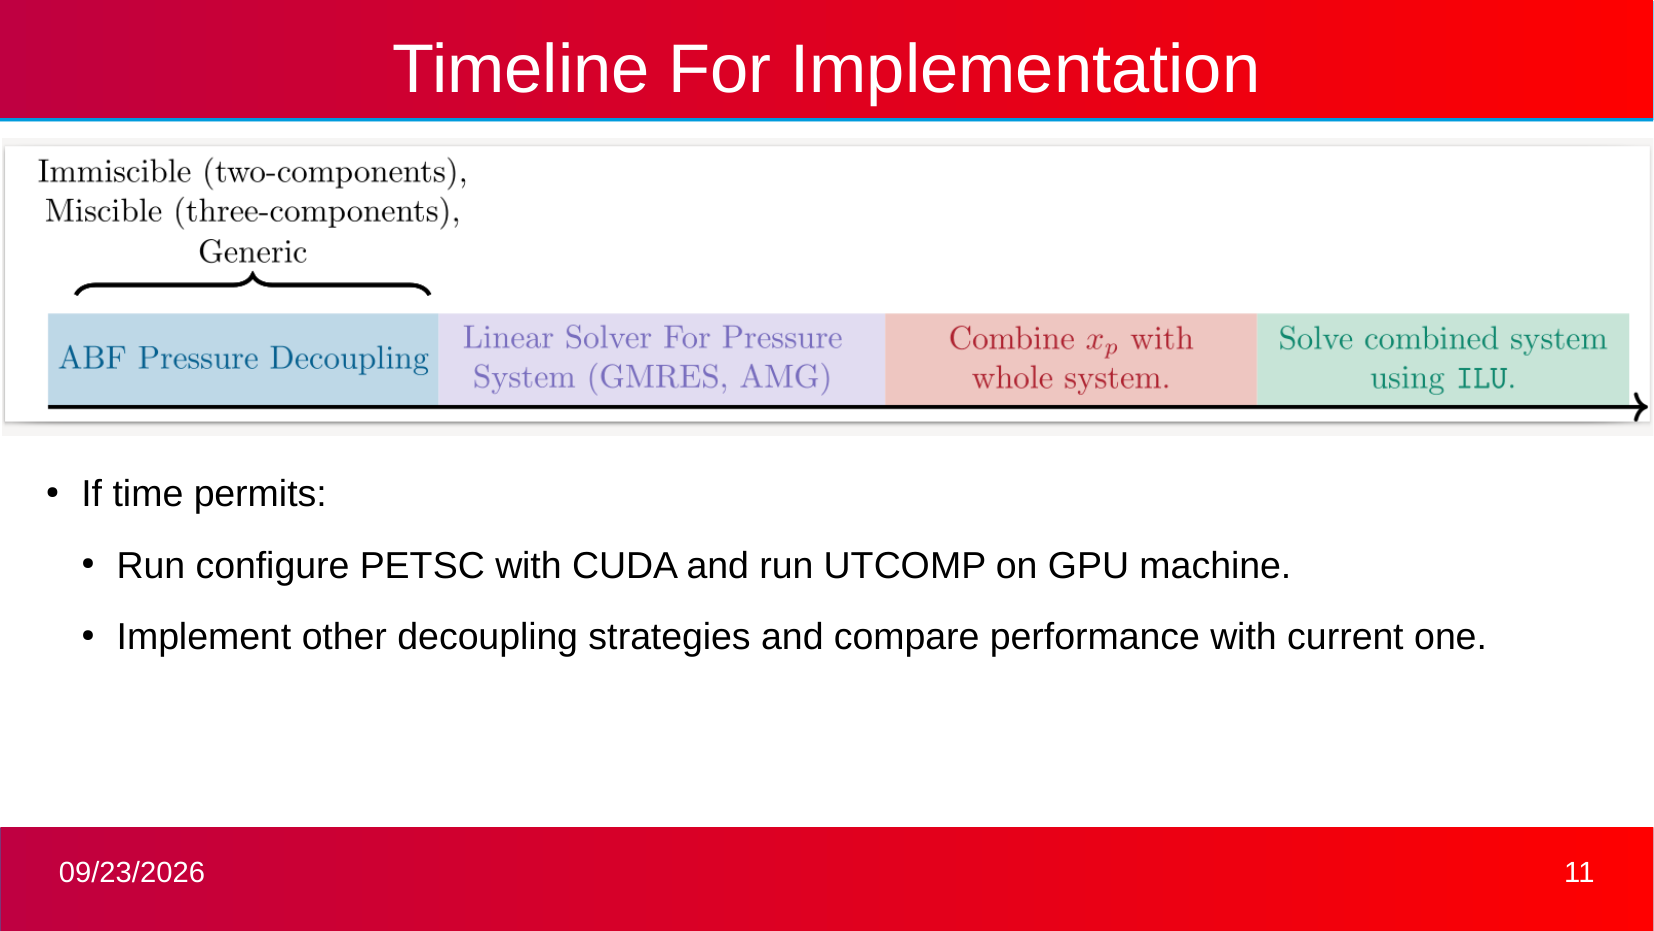

# Timeline For Implementation
If time permits:
Run configure PETSC with CUDA and run UTCOMP on GPU machine.
Implement other decoupling strategies and compare performance with current one.
11